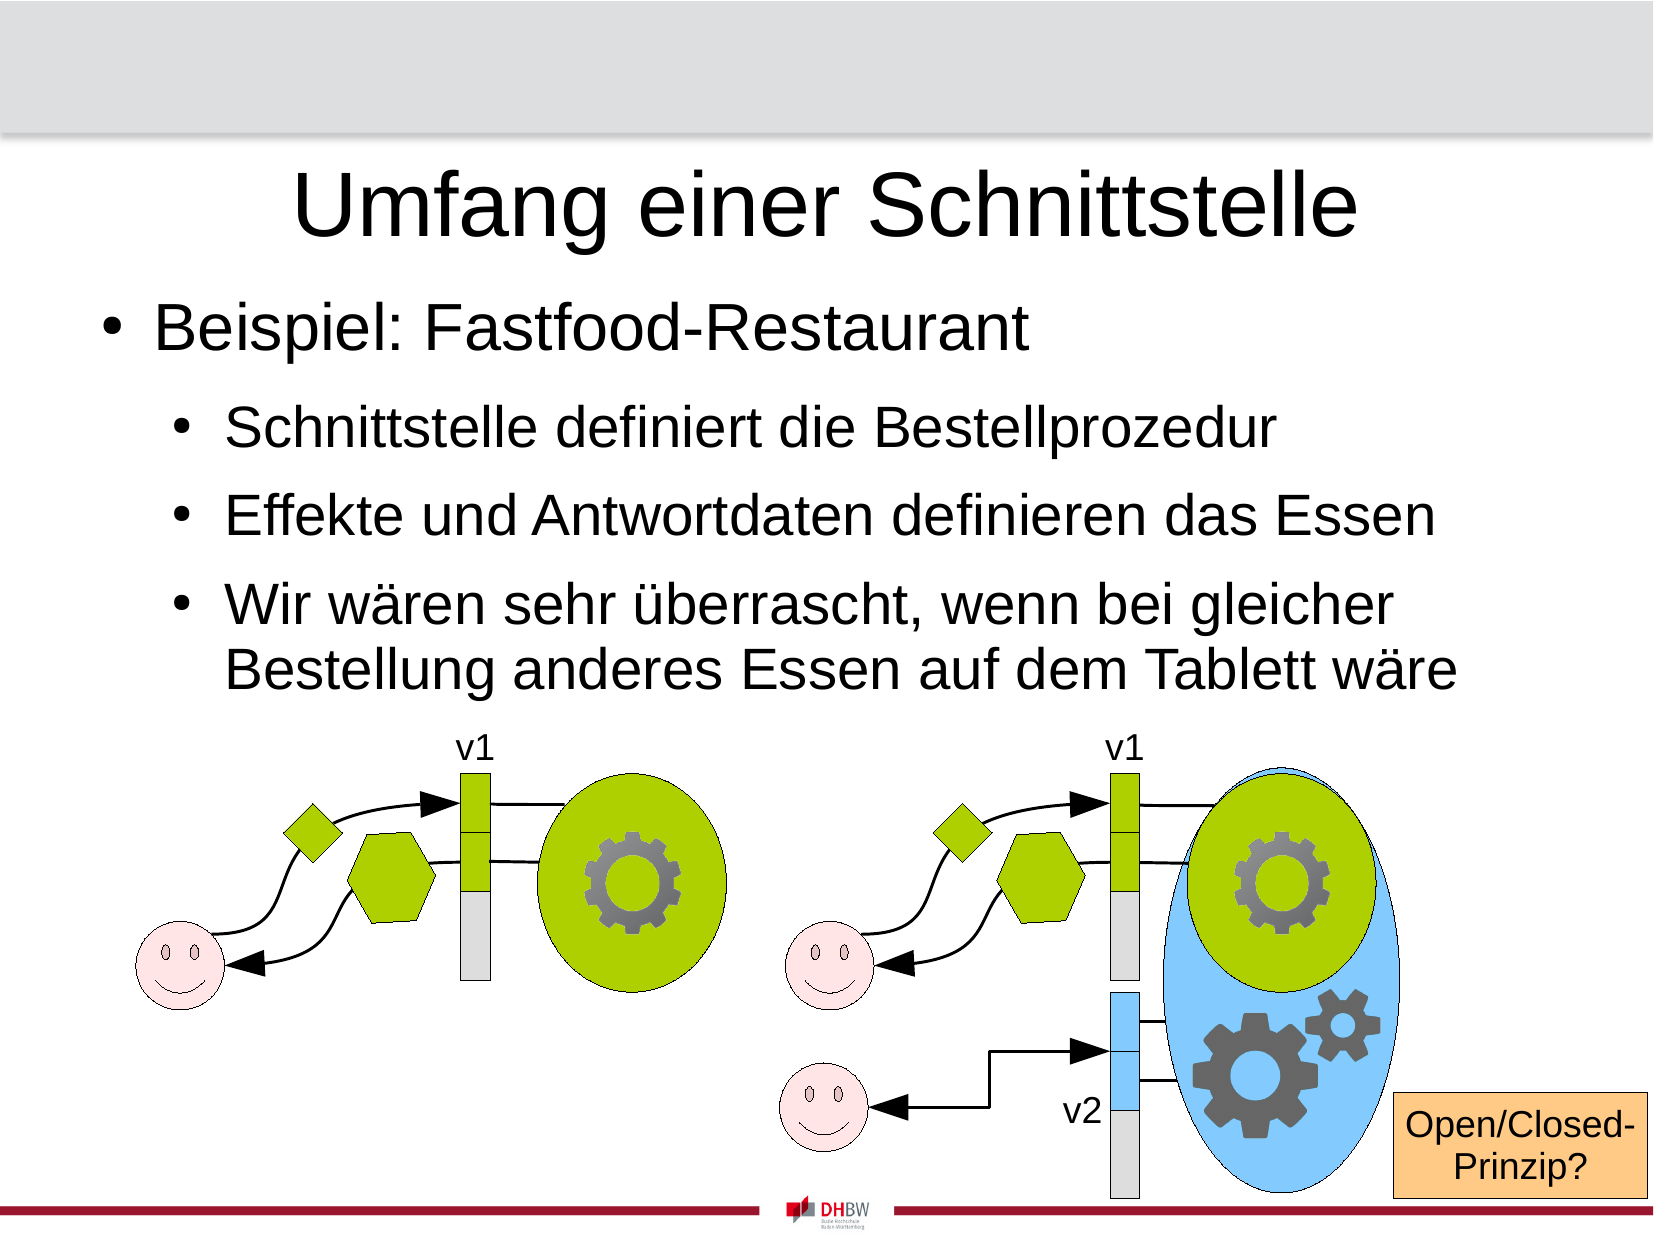

# Umfang einer Schnittstelle
Beispiel: Fastfood-Restaurant
Schnittstelle definiert die Bestellprozedur
Effekte und Antwortdaten definieren das Essen
Wir wären sehr überrascht, wenn bei gleicher Bestellung anderes Essen auf dem Tablett wäre
v1
v1
v2
Open/Closed-
Prinzip?